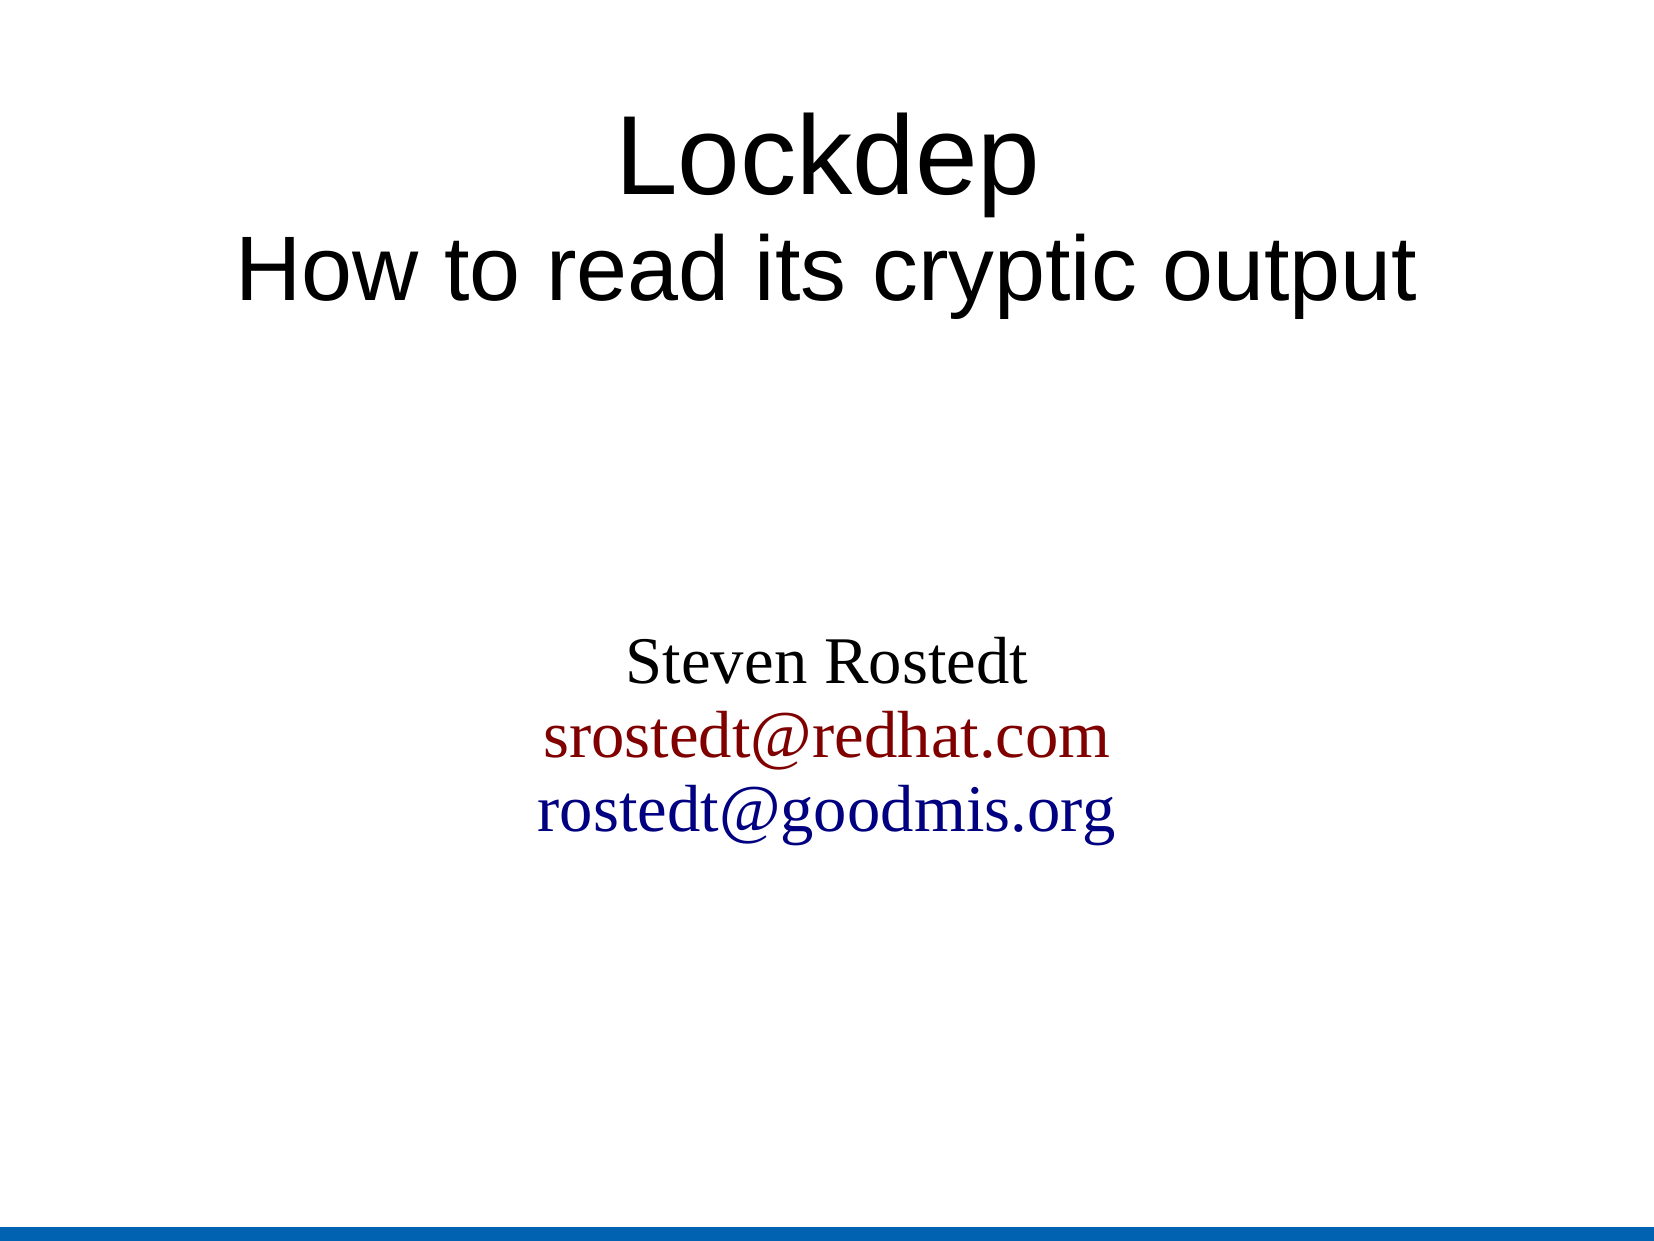

# Lockdep How to read its cryptic output
Steven Rostedt
srostedt@redhat.com
rostedt@goodmis.org